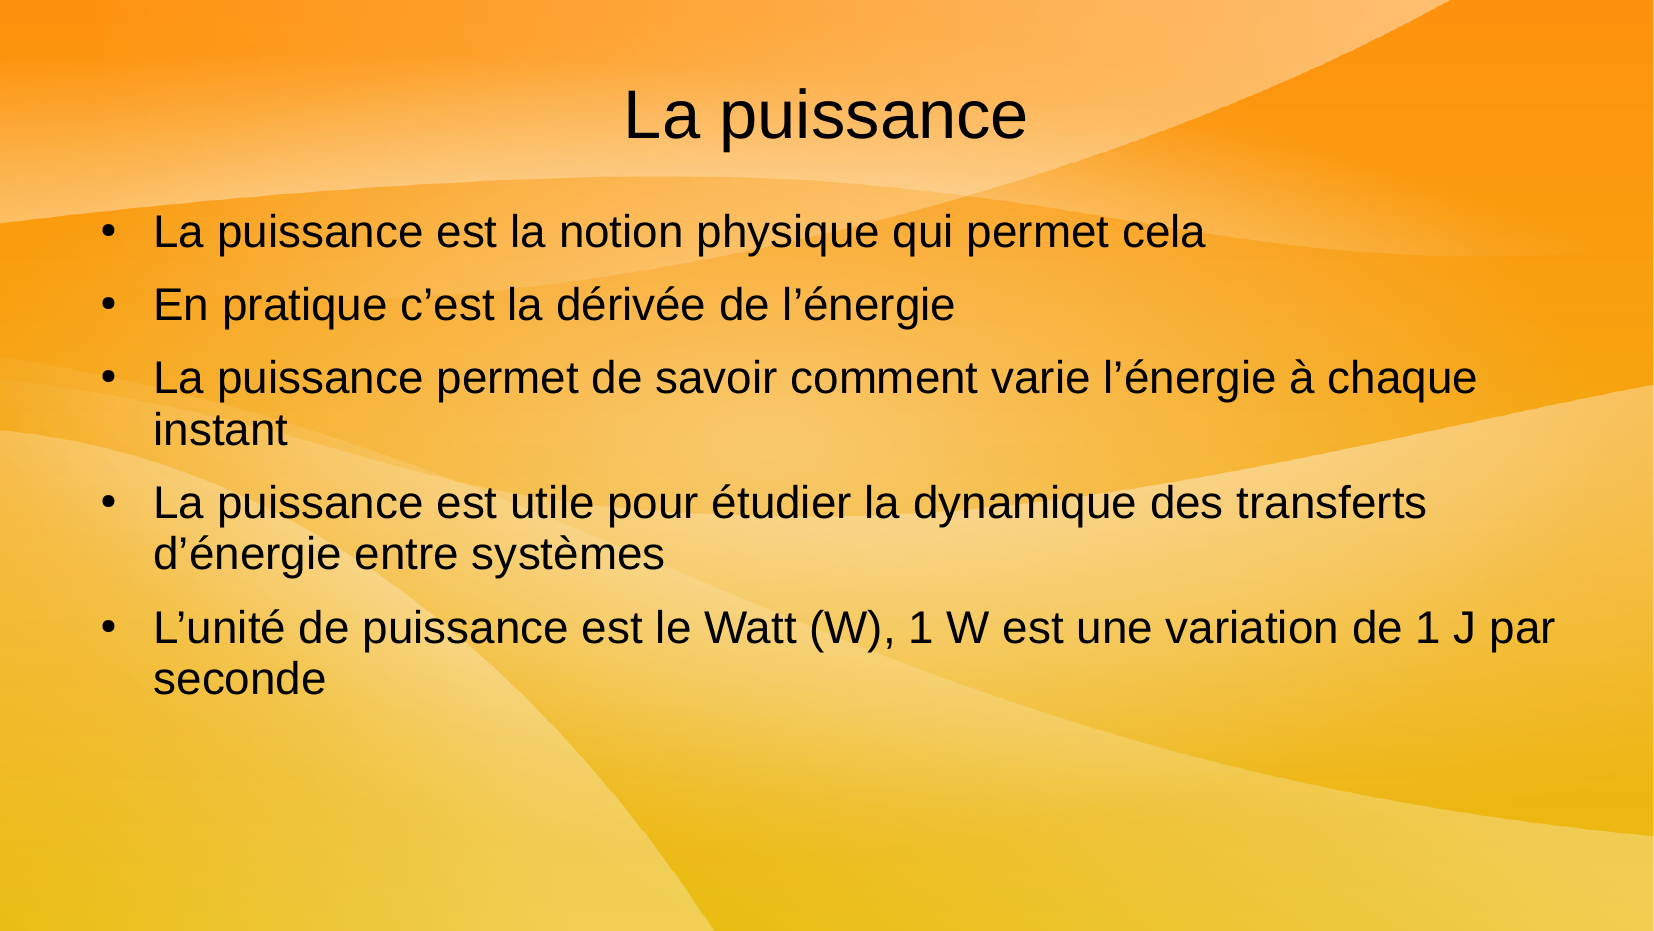

# La puissance
La puissance est la notion physique qui permet cela
En pratique c’est la dérivée de l’énergie
La puissance permet de savoir comment varie l’énergie à chaque instant
La puissance est utile pour étudier la dynamique des transferts d’énergie entre systèmes
L’unité de puissance est le Watt (W), 1 W est une variation de 1 J par seconde